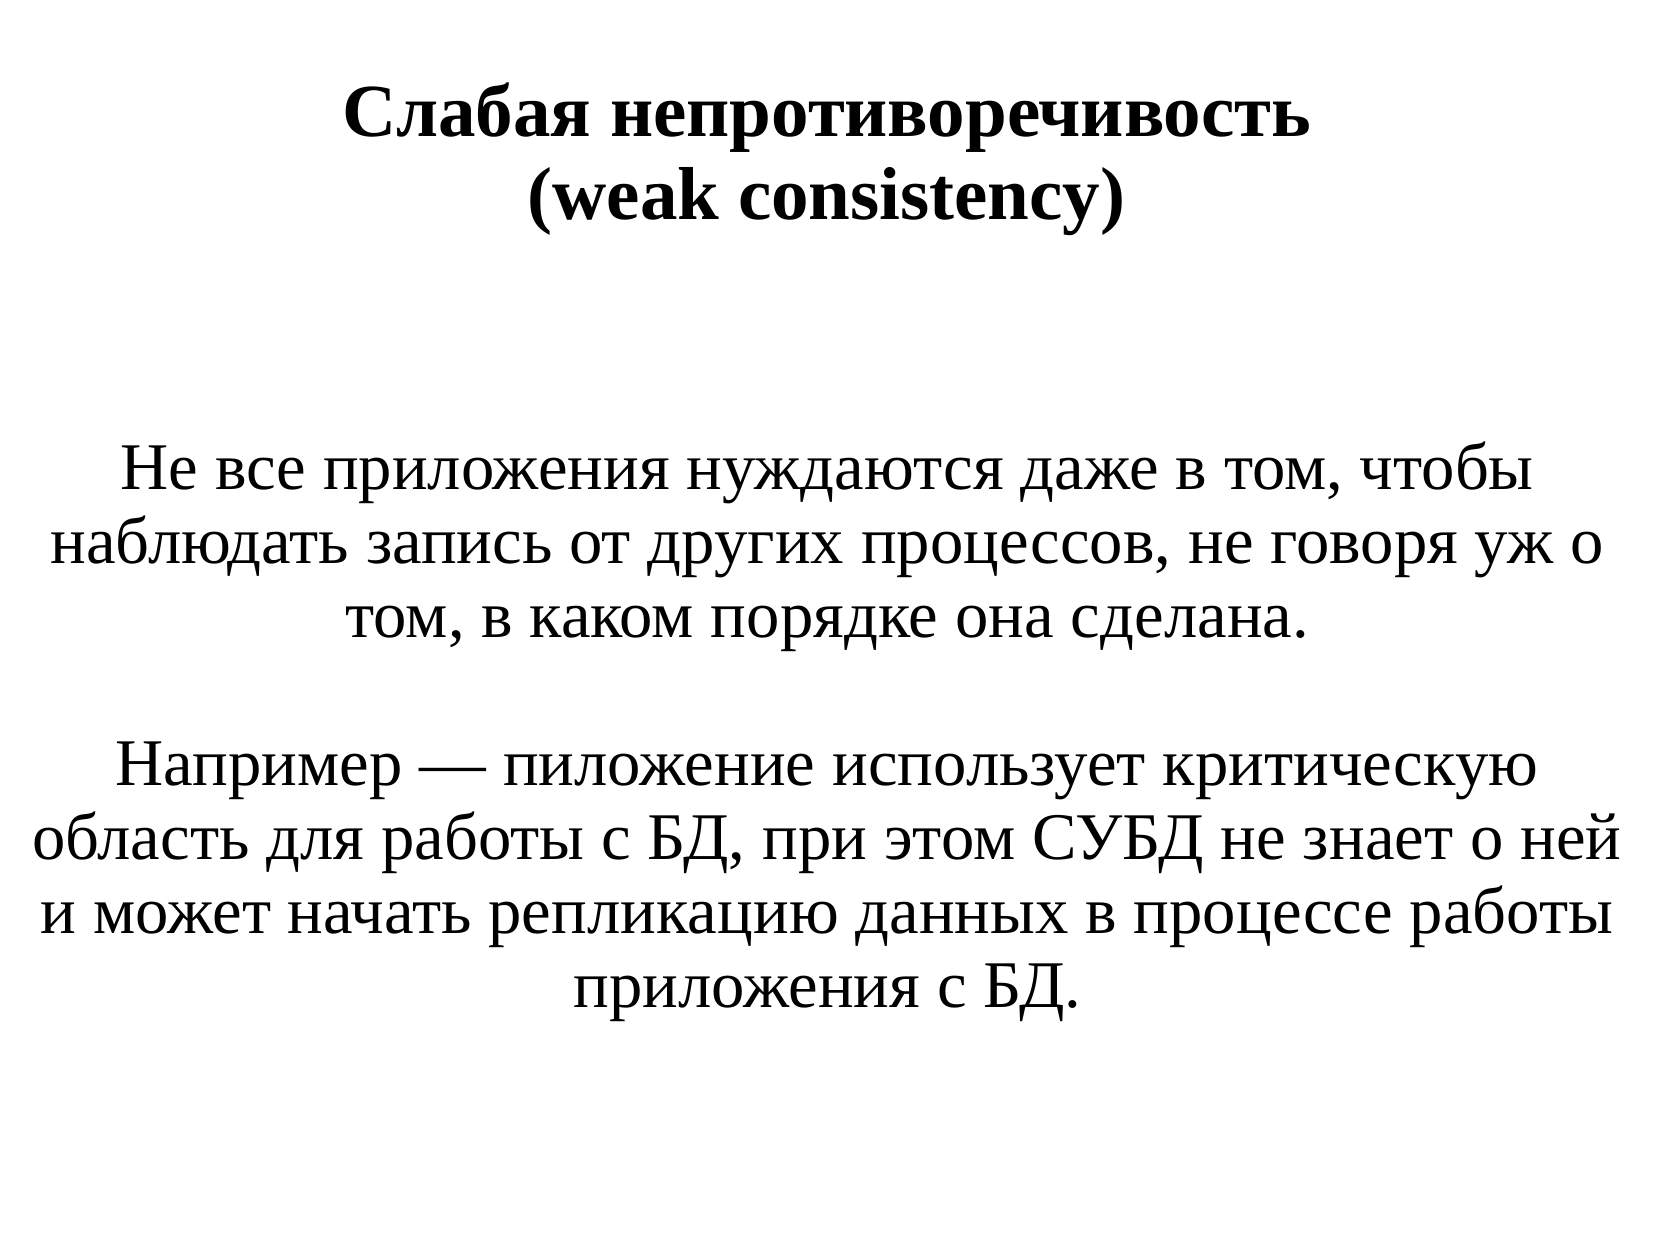

# Слабая непротиворечивость (weak consistency)
Не все приложения нуждаются даже в том, чтобы наблюдать запись от других процессов, не говоря уж о том, в каком порядке она сделана.
Например — пиложение использует критическую область для работы с БД, при этом СУБД не знает о ней и может начать репликацию данных в процессе работы приложения с БД.